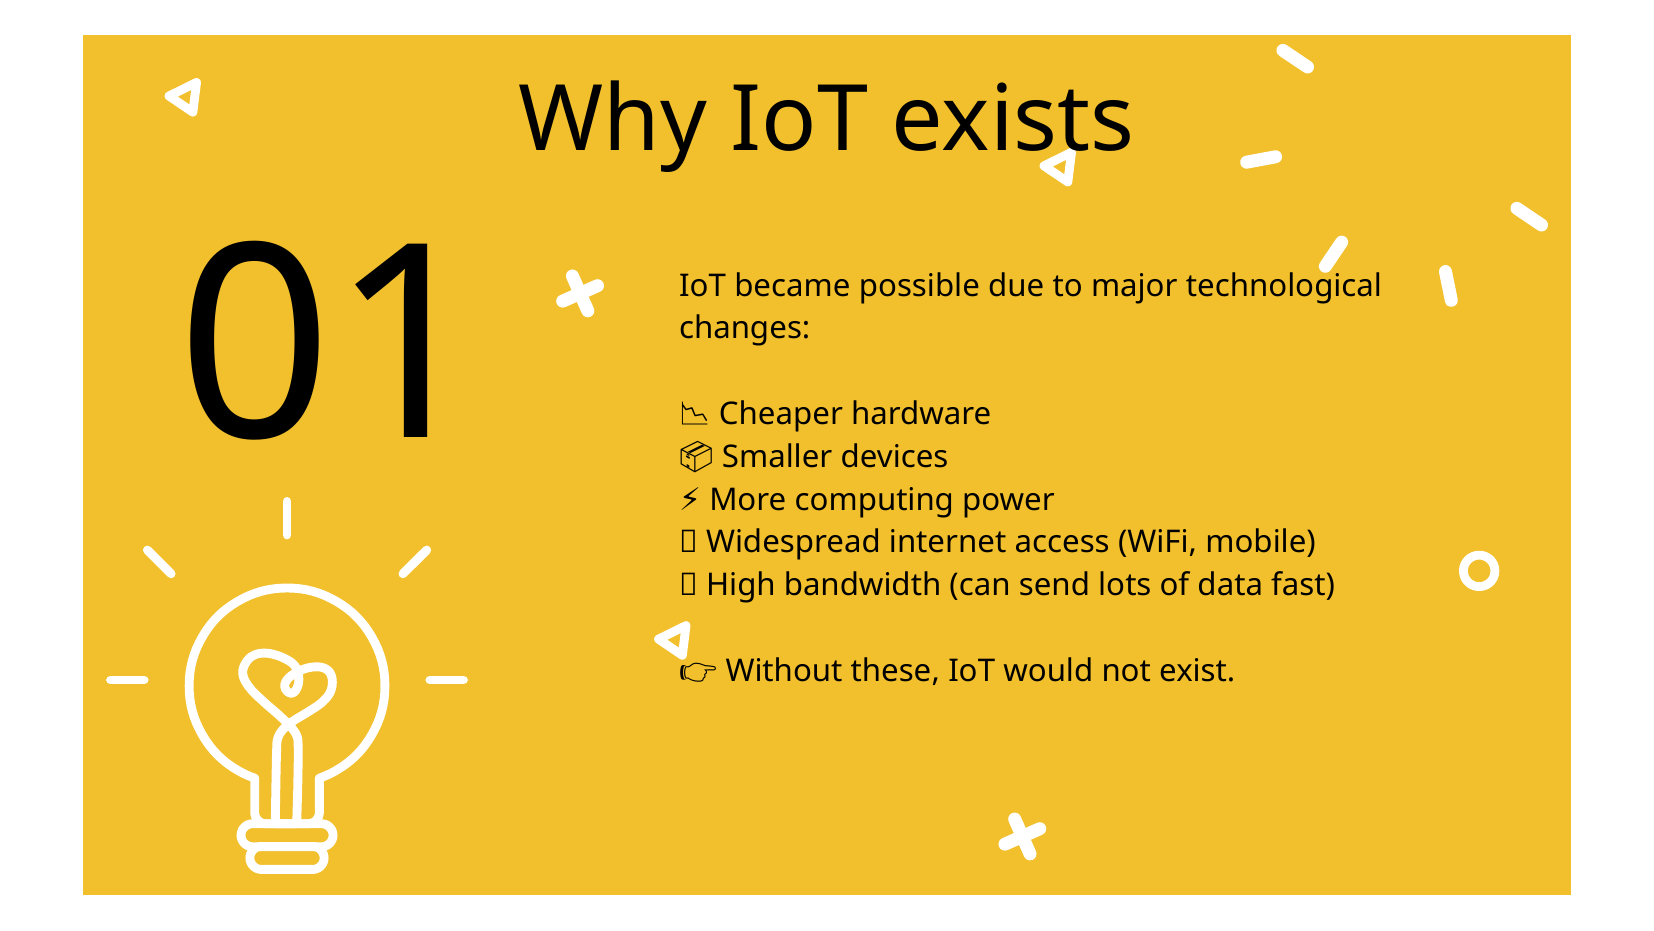

# Why IoT exists
01
IoT became possible due to major technological changes:
📉 Cheaper hardware
📦 Smaller devices
⚡ More computing power
🌐 Widespread internet access (WiFi, mobile)
🚀 High bandwidth (can send lots of data fast)
👉 Without these, IoT would not exist.